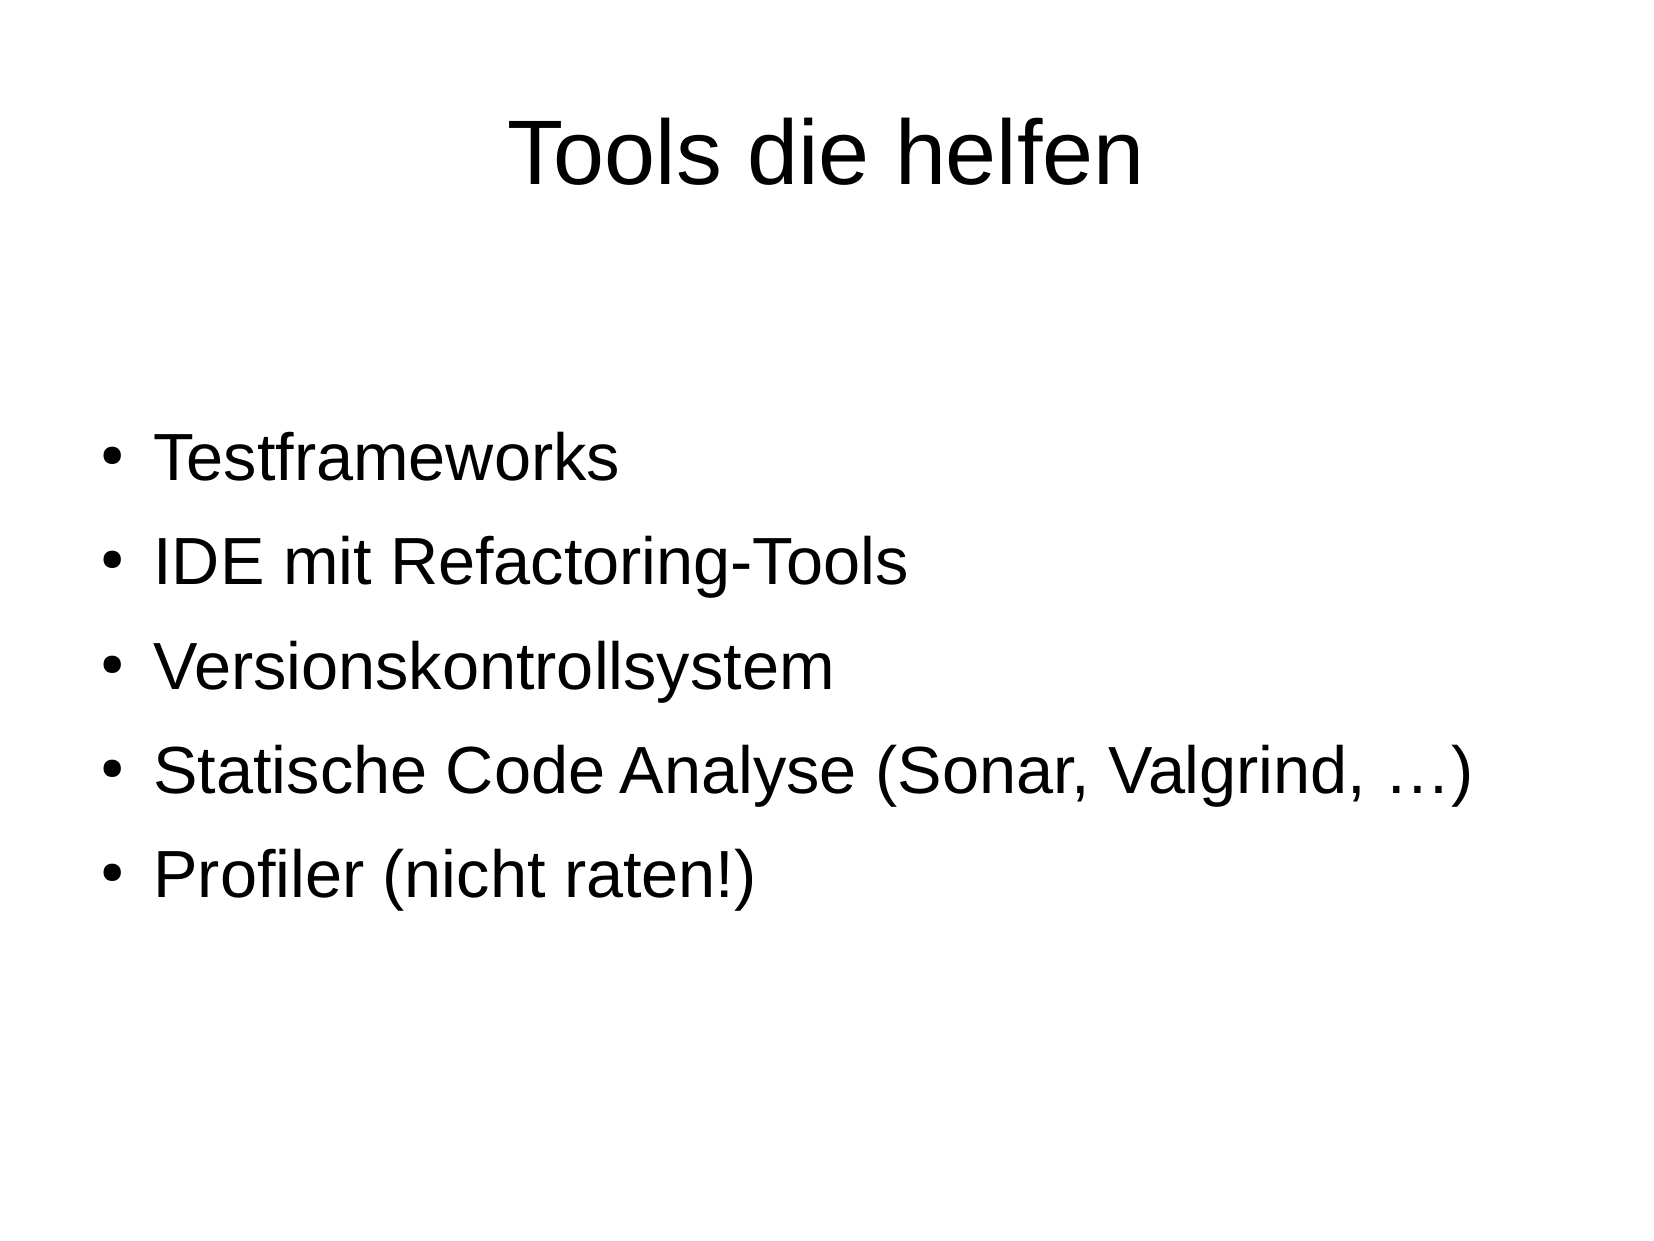

# Tools die helfen
Testframeworks
IDE mit Refactoring-Tools
Versionskontrollsystem
Statische Code Analyse (Sonar, Valgrind, …)
Profiler (nicht raten!)